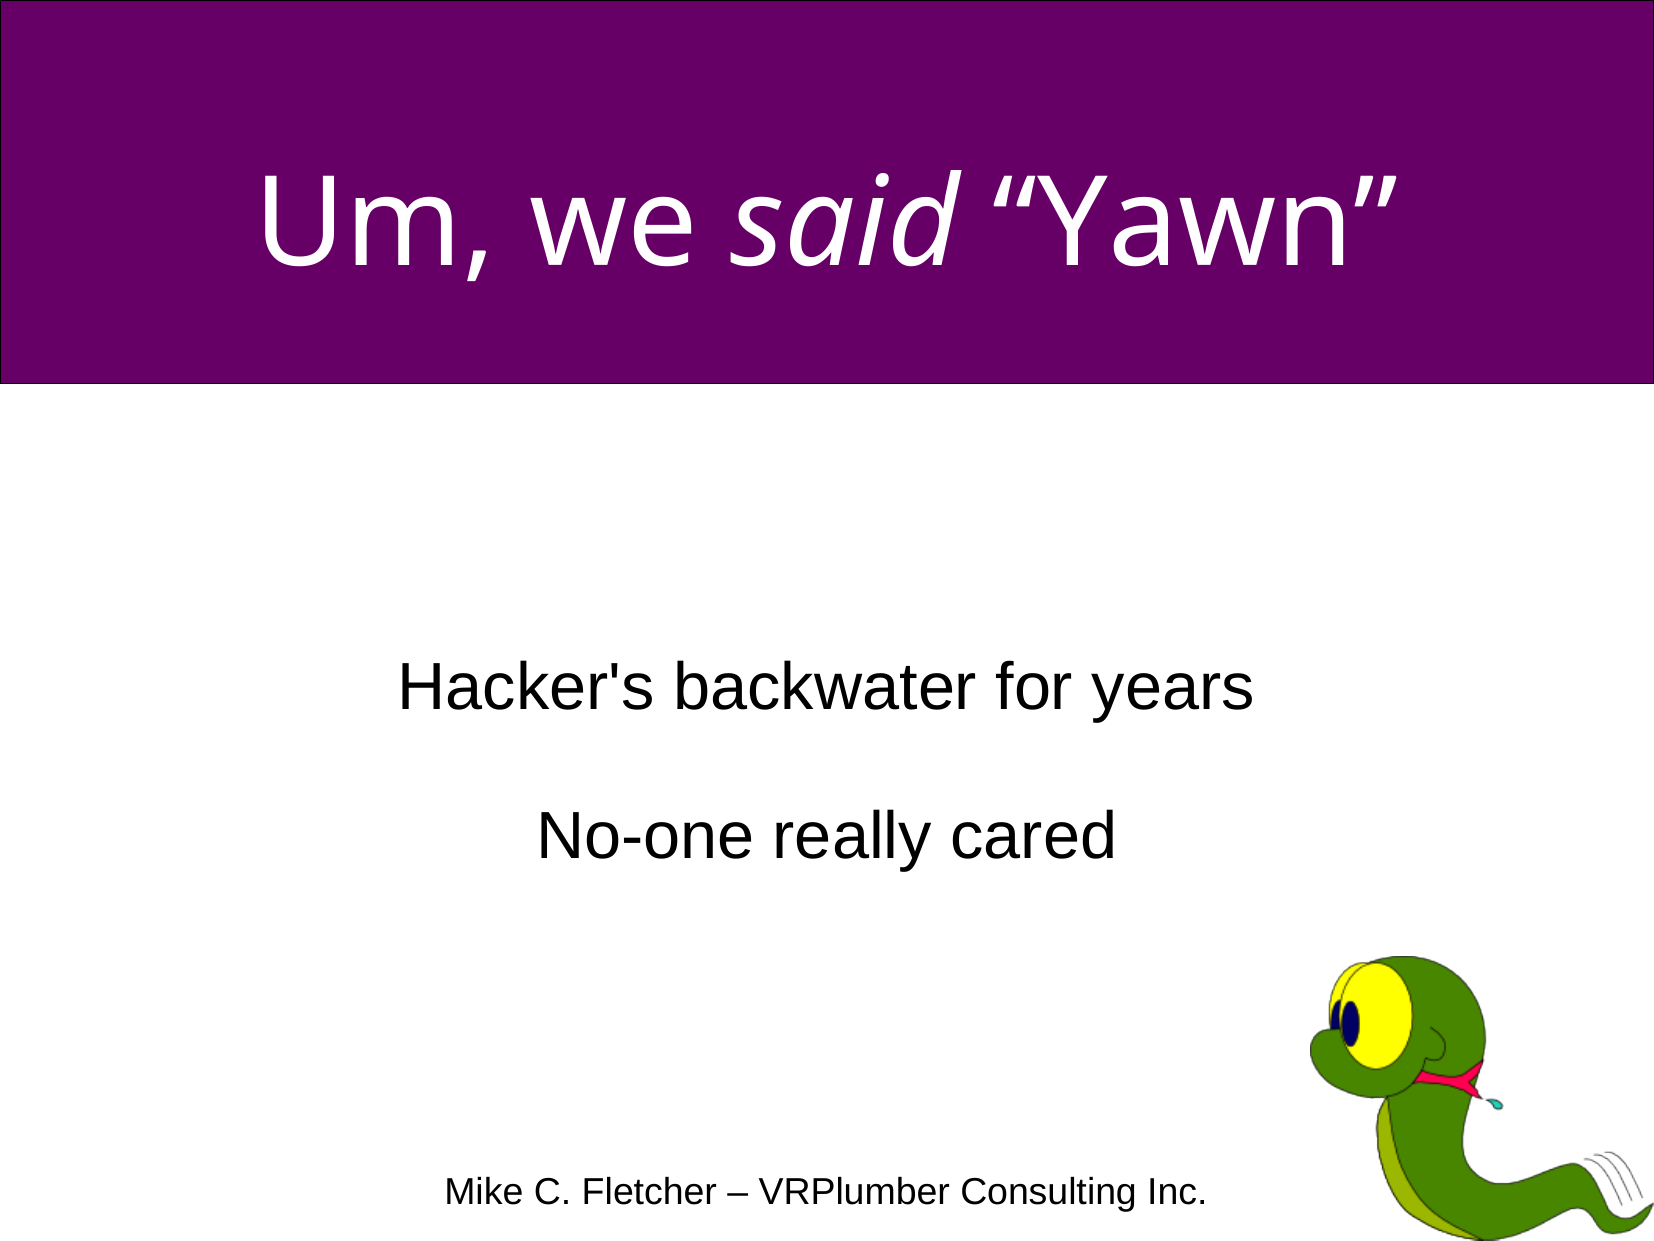

# Um, we said “Yawn”
Hacker's backwater for years
No-one really cared